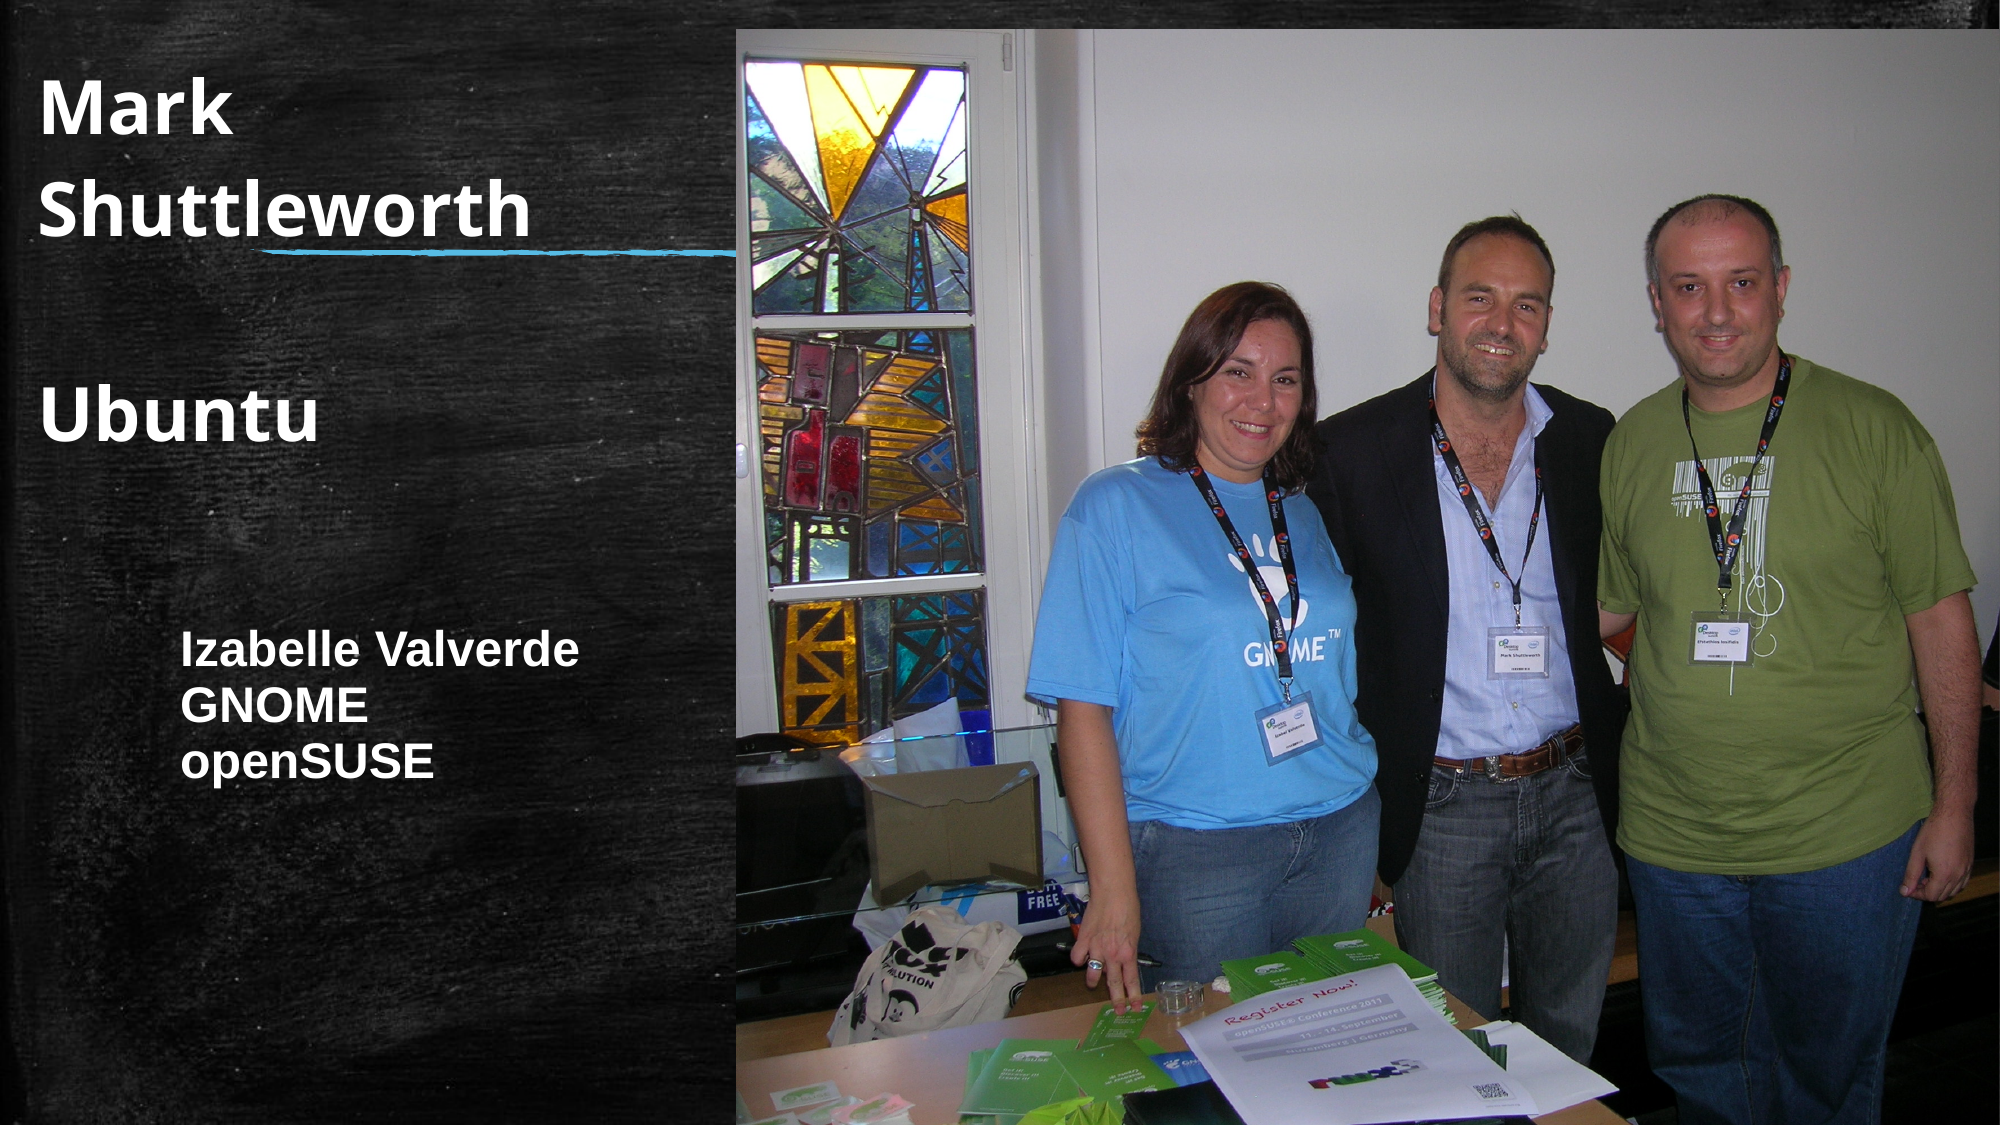

# Mark Shuttleworth Ubuntu
Izabelle Valverde
GNOME
openSUSE